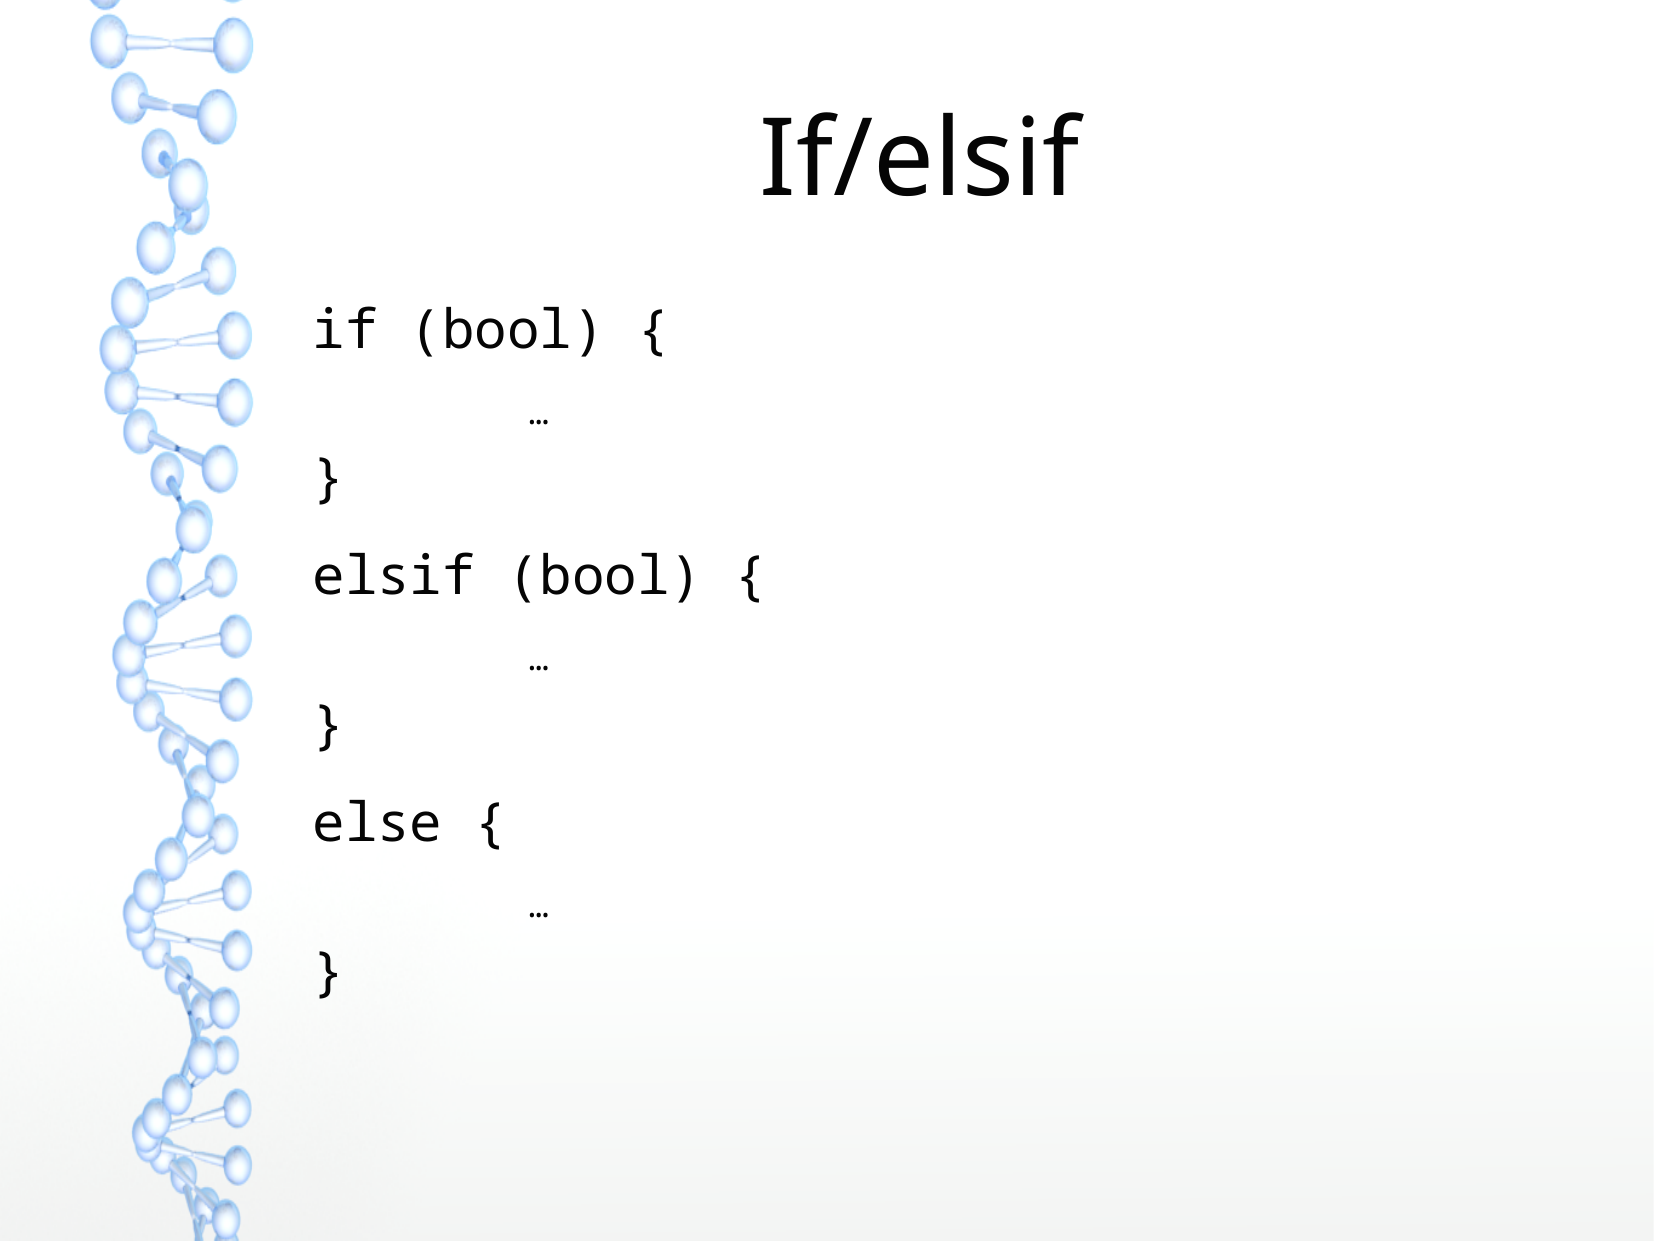

# If/elsif
if (bool) {
…
}
elsif (bool) {
…
}
else {
…
}